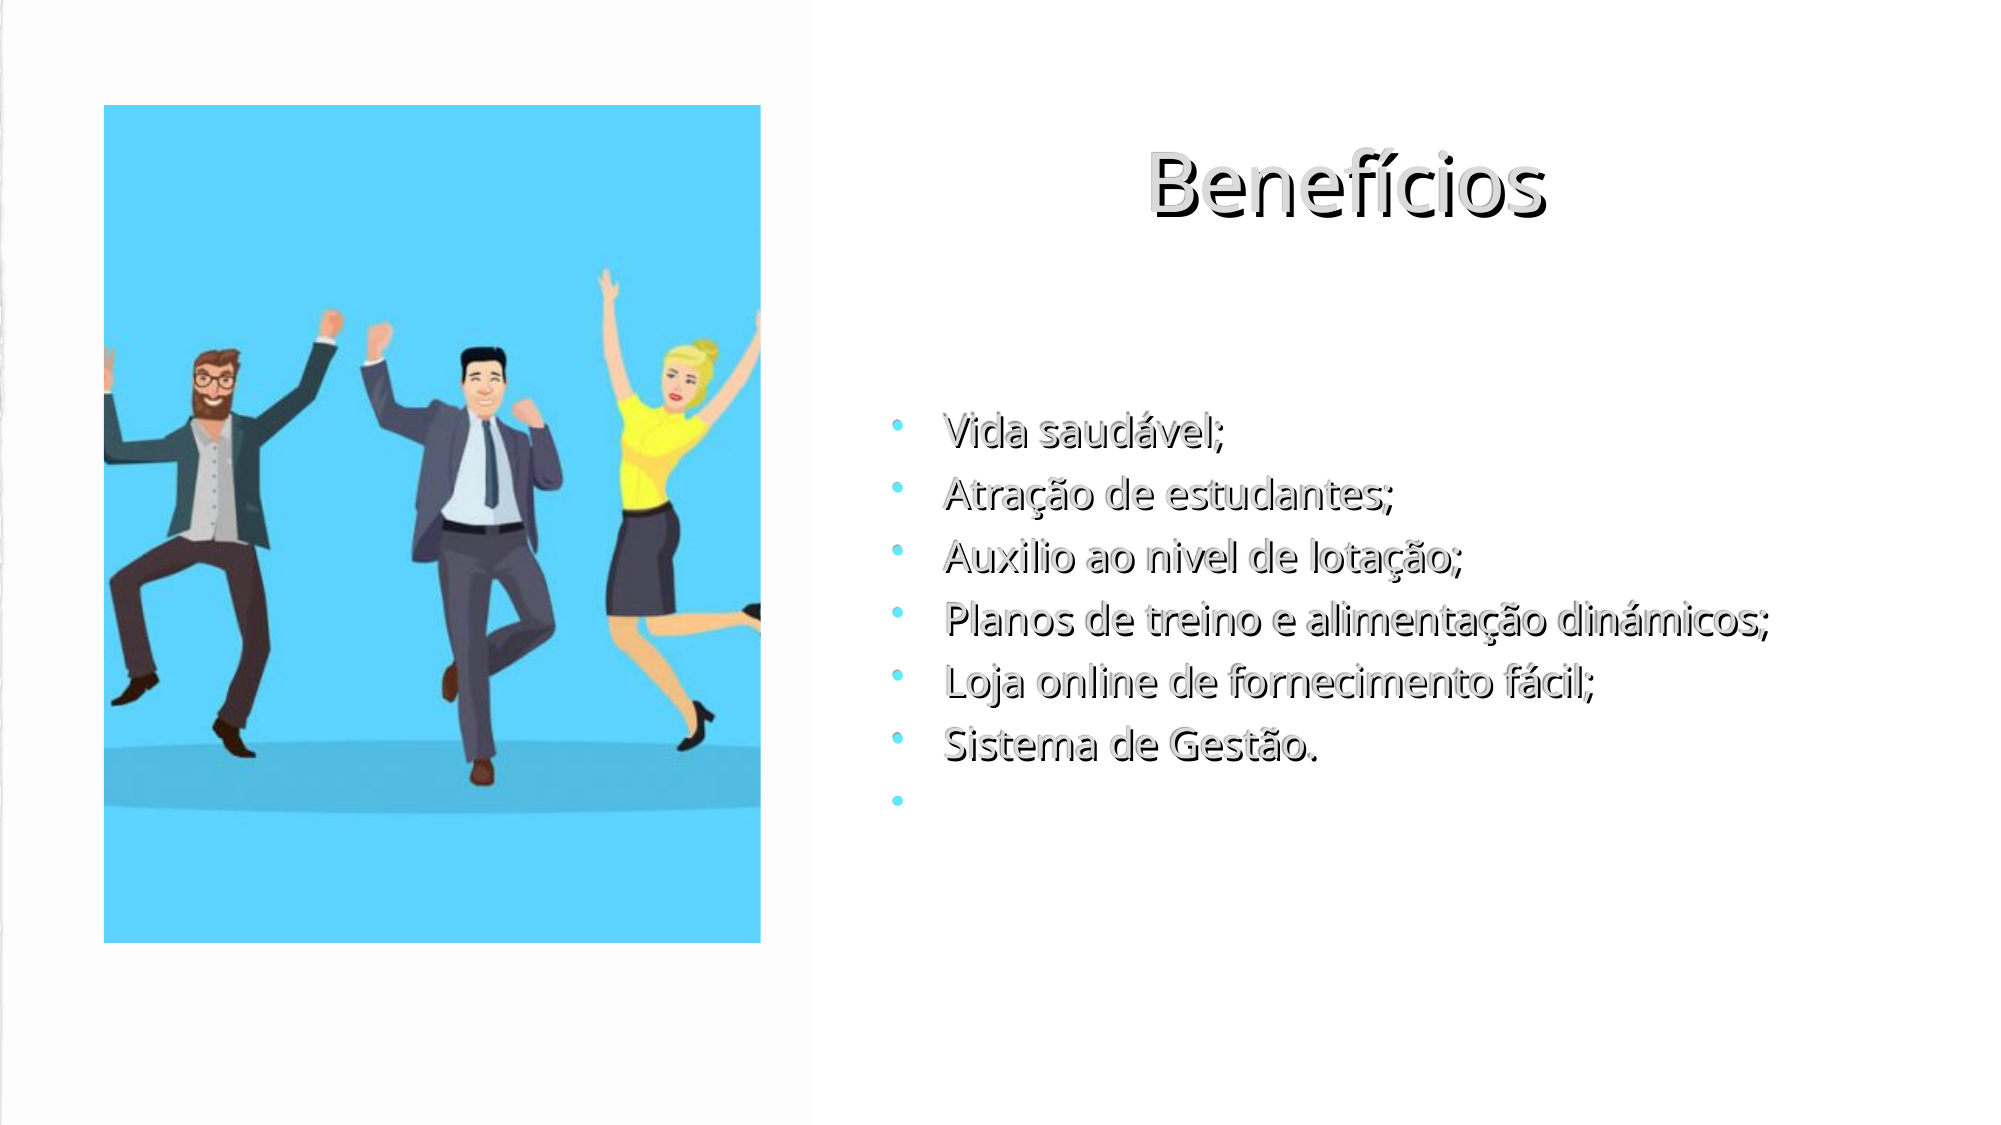

# Benefícios
Vida saudável;
Atração de estudantes;
Auxilio ao nivel de lotação;
Planos de treino e alimentação dinámicos;
Loja online de fornecimento fácil;
Sistema de Gestão.